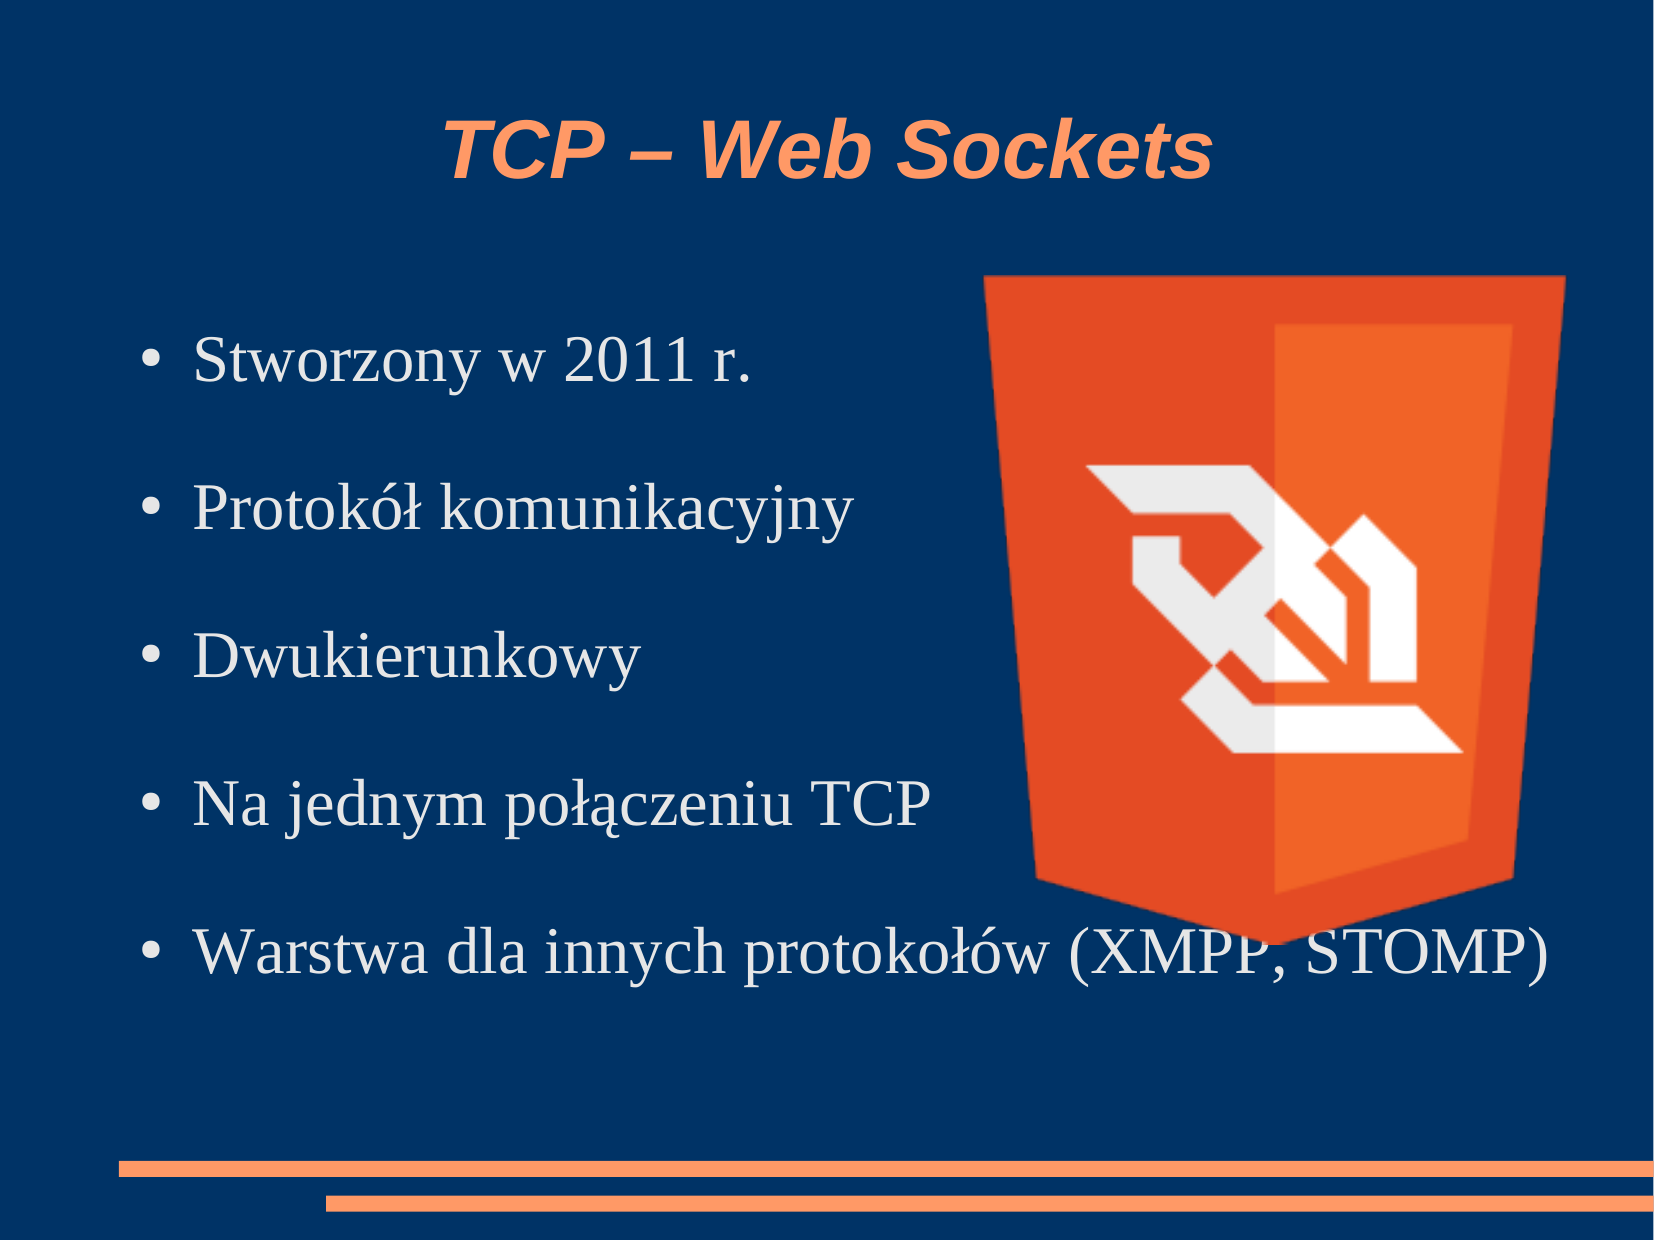

# TCP – Web Sockets
Stworzony w 2011 r.
Protokół komunikacyjny
Dwukierunkowy
Na jednym połączeniu TCP
Warstwa dla innych protokołów (XMPP, STOMP)